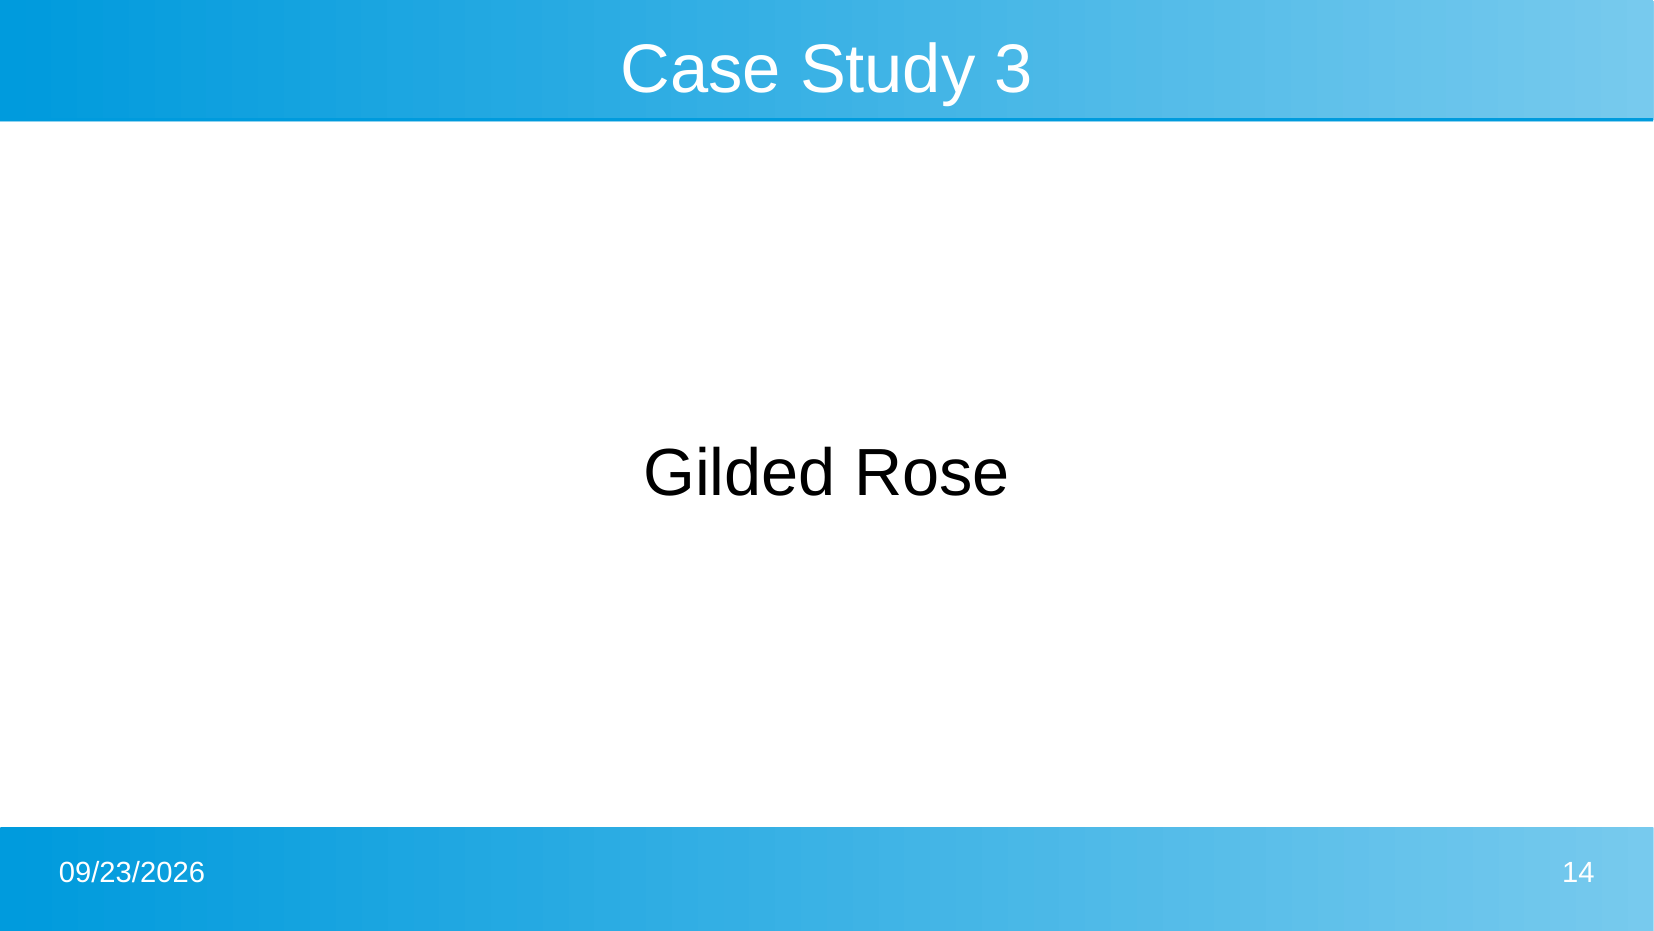

# Case Study 3
Gilded Rose
14